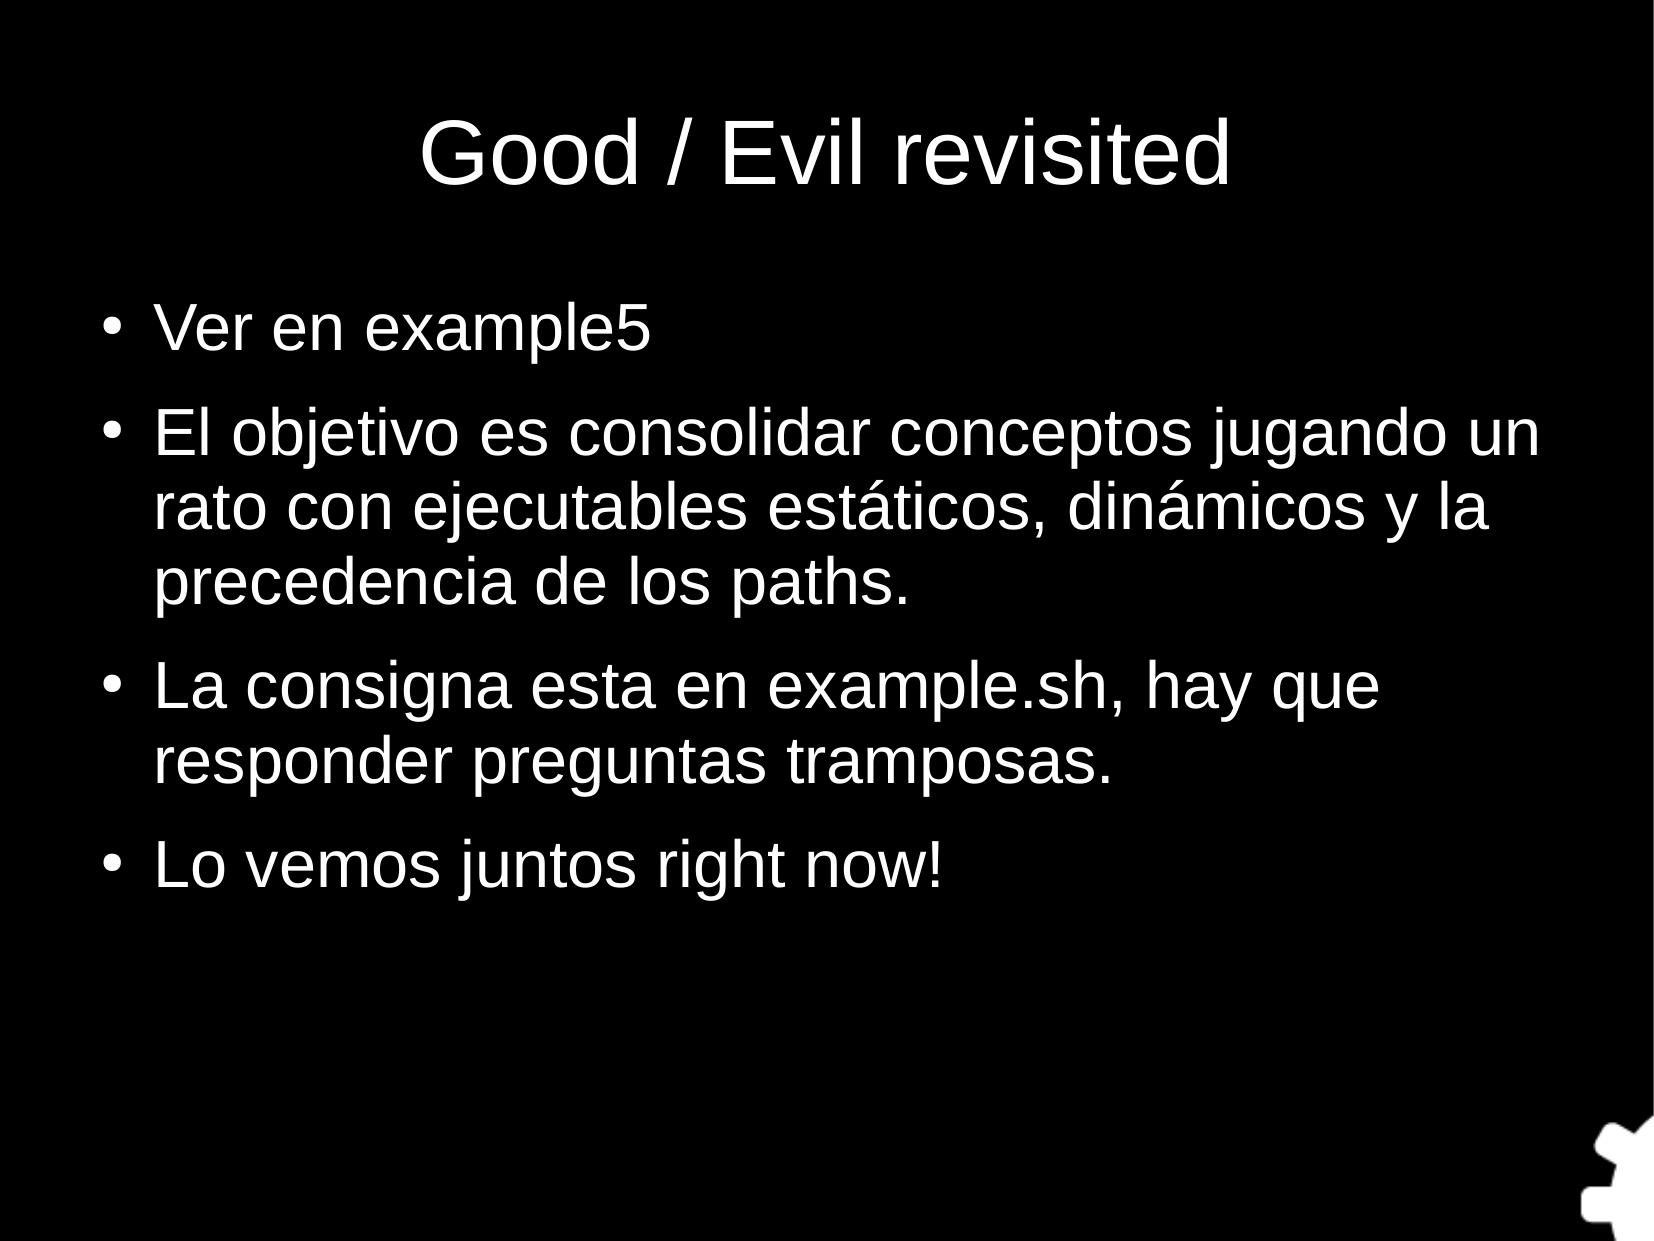

# Good / Evil revisited
Ver en example5
El objetivo es consolidar conceptos jugando un rato con ejecutables estáticos, dinámicos y la precedencia de los paths.
La consigna esta en example.sh, hay que responder preguntas tramposas.
Lo vemos juntos right now!